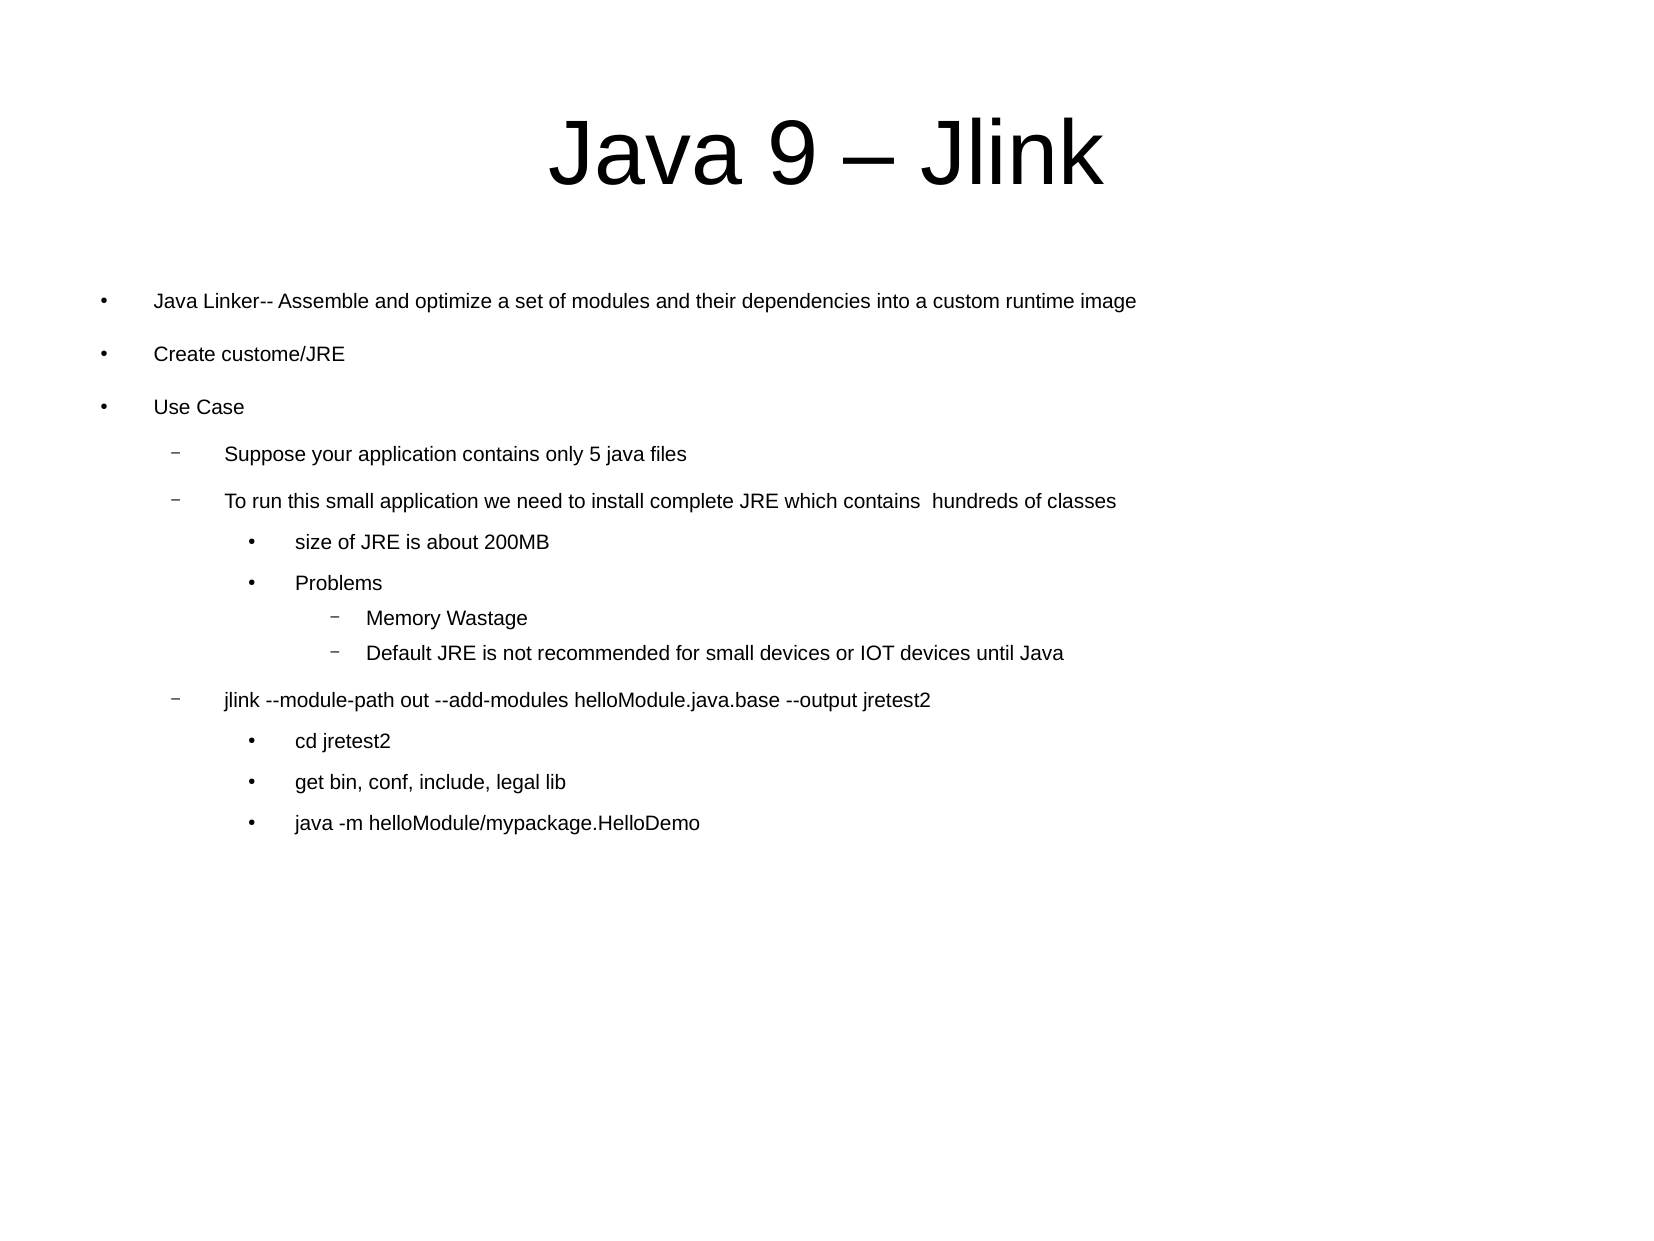

# Java 9 – Jlink
Java Linker-- Assemble and optimize a set of modules and their dependencies into a custom runtime image
Create custome/JRE
Use Case
Suppose your application contains only 5 java files
To run this small application we need to install complete JRE which contains hundreds of classes
size of JRE is about 200MB
Problems
Memory Wastage
Default JRE is not recommended for small devices or IOT devices until Java
jlink --module-path out --add-modules helloModule.java.base --output jretest2
cd jretest2
get bin, conf, include, legal lib
java -m helloModule/mypackage.HelloDemo